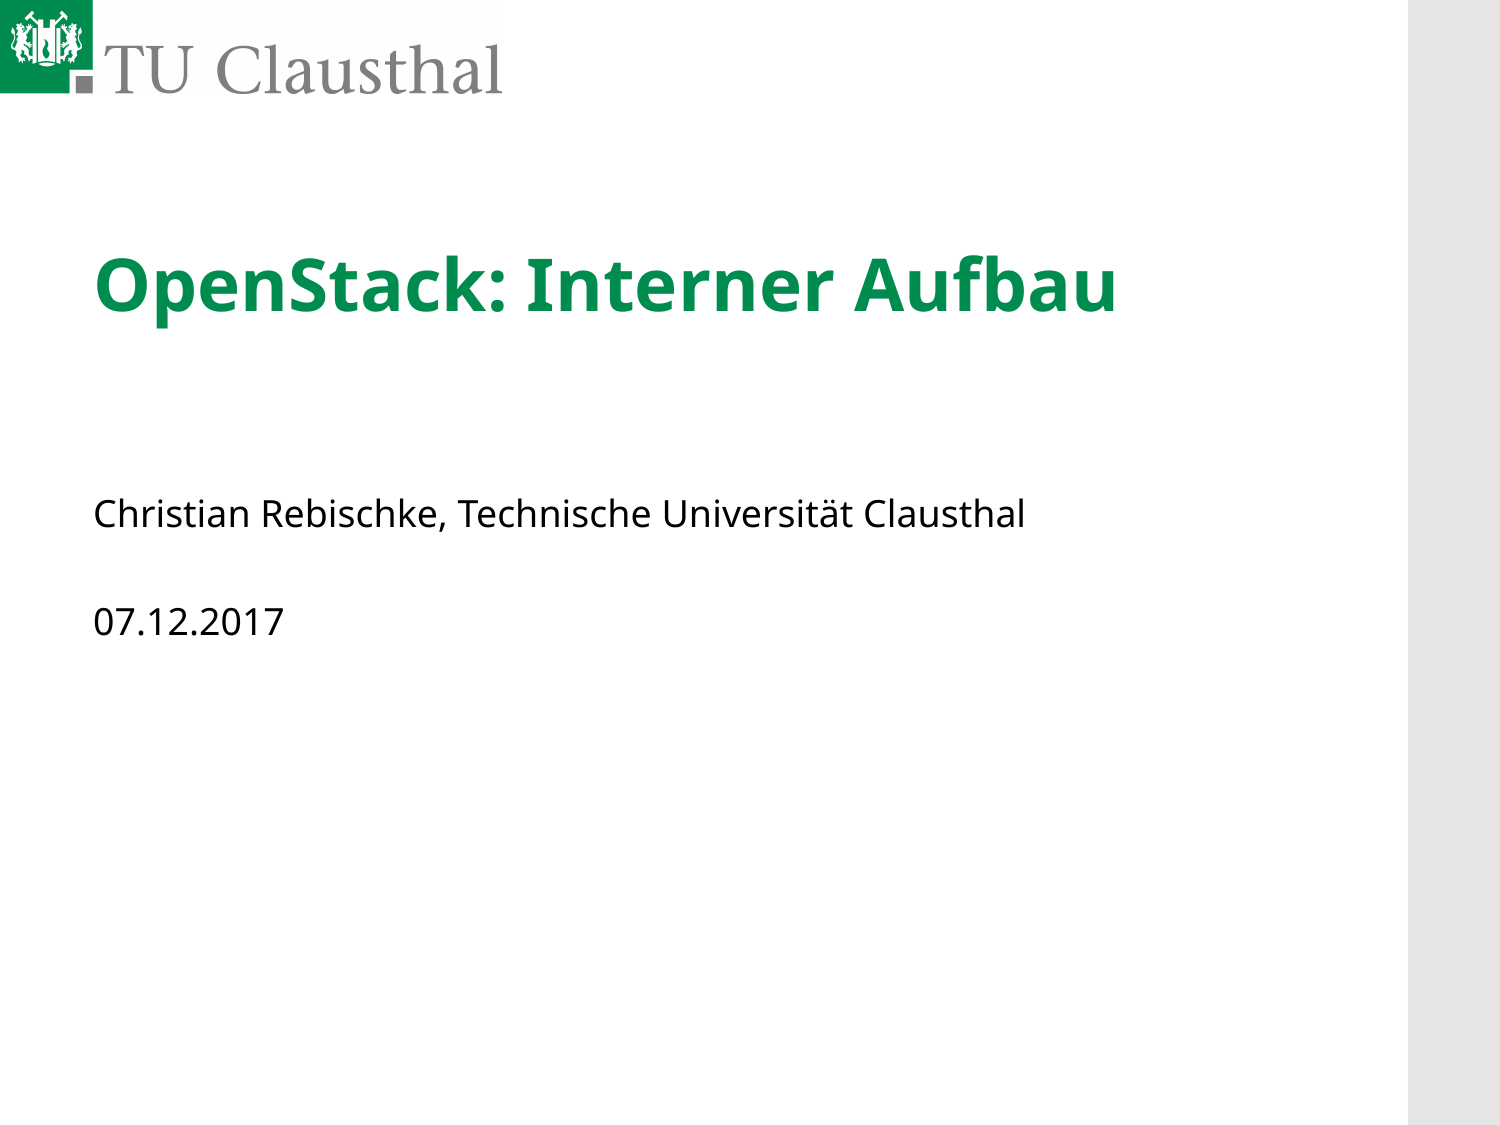

# OpenStack: Interner Aufbau
Christian Rebischke, Technische Universität Clausthal
07.12.2017